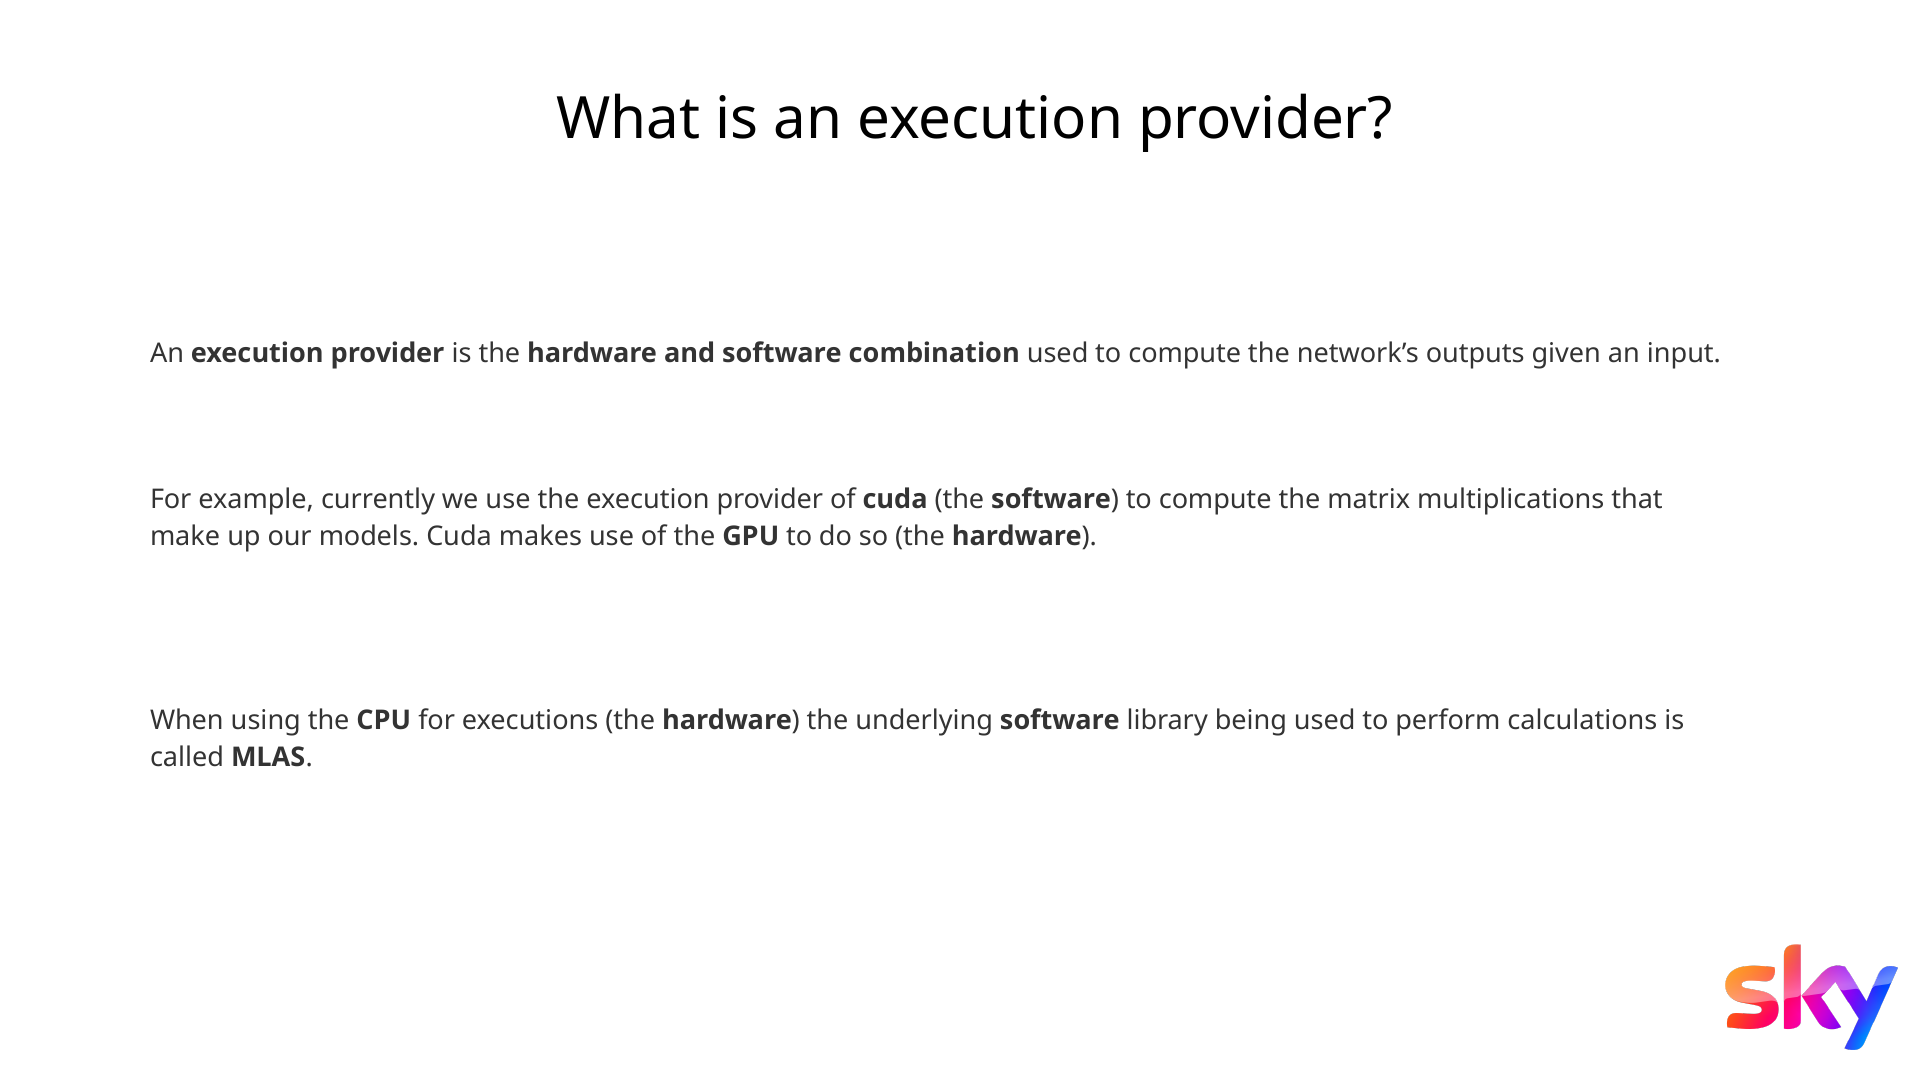

What is an execution provider?
# An execution provider is the hardware and software combination used to compute the network’s outputs given an input. For example, currently we use the execution provider of cuda (the software) to compute the matrix multiplications that make up our models. Cuda makes use of the GPU to do so (the hardware). When using the CPU for executions (the hardware) the underlying software library being used to perform calculations is called MLAS.